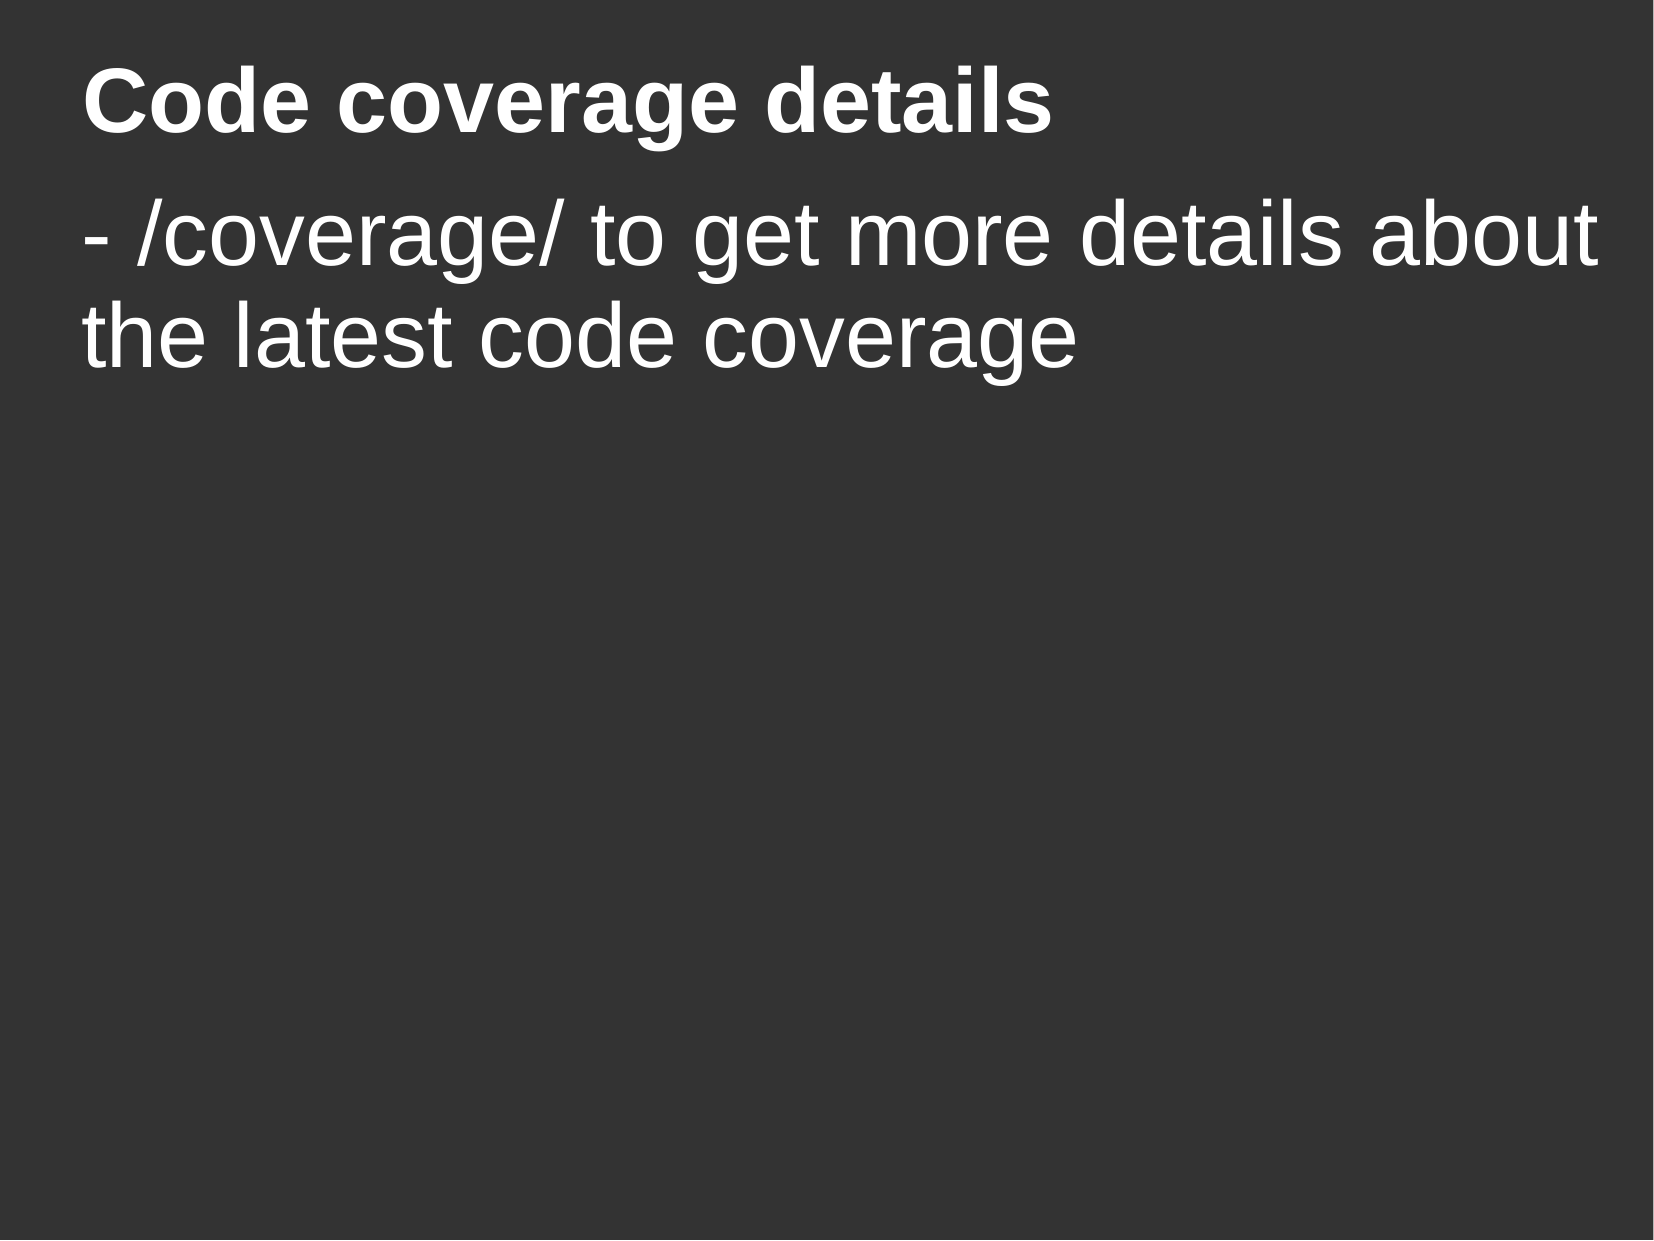

# Code coverage details
- /coverage/ to get more details about the latest code coverage